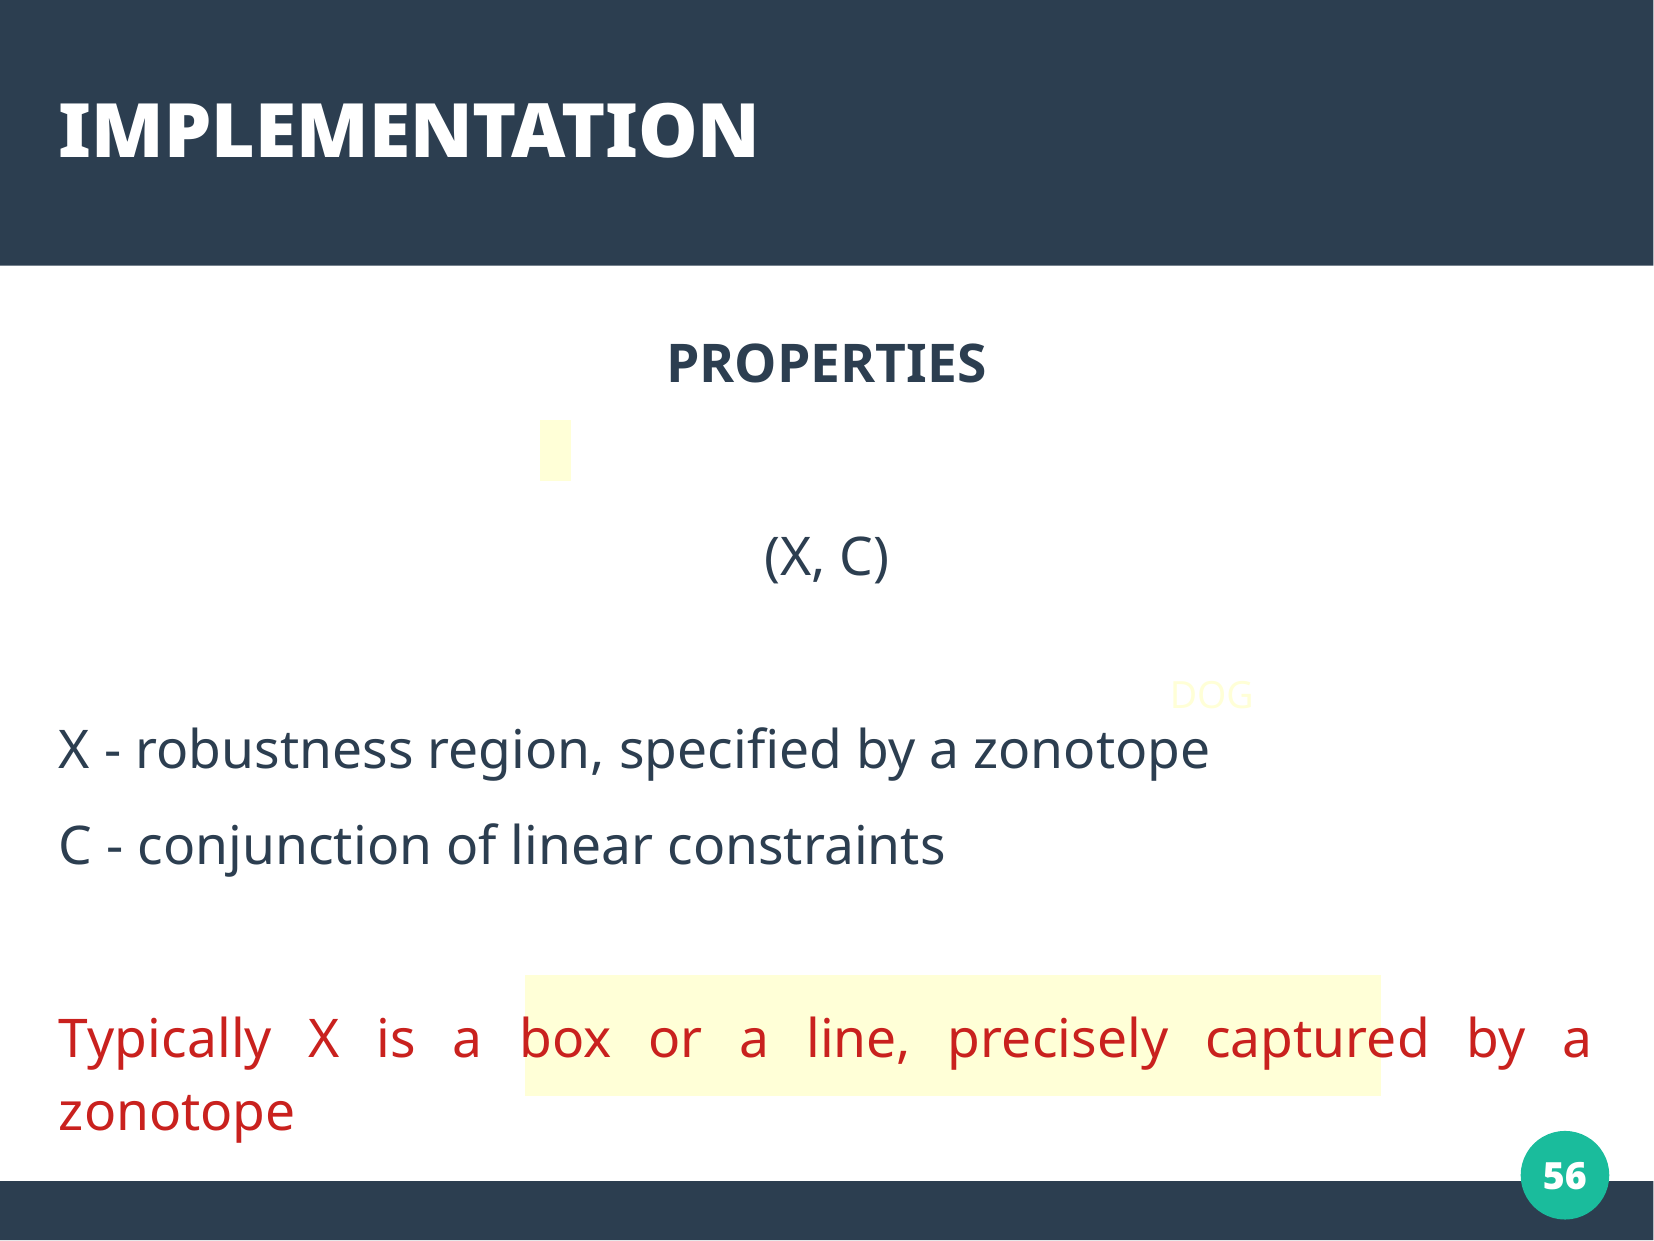

# IMPLEMENTATION
PROPERTIES
(X, C)
X - robustness region, specified by a zonotope
C - conjunction of linear constraints
Typically X is a box or a line, precisely captured by a zonotope
DOG
56